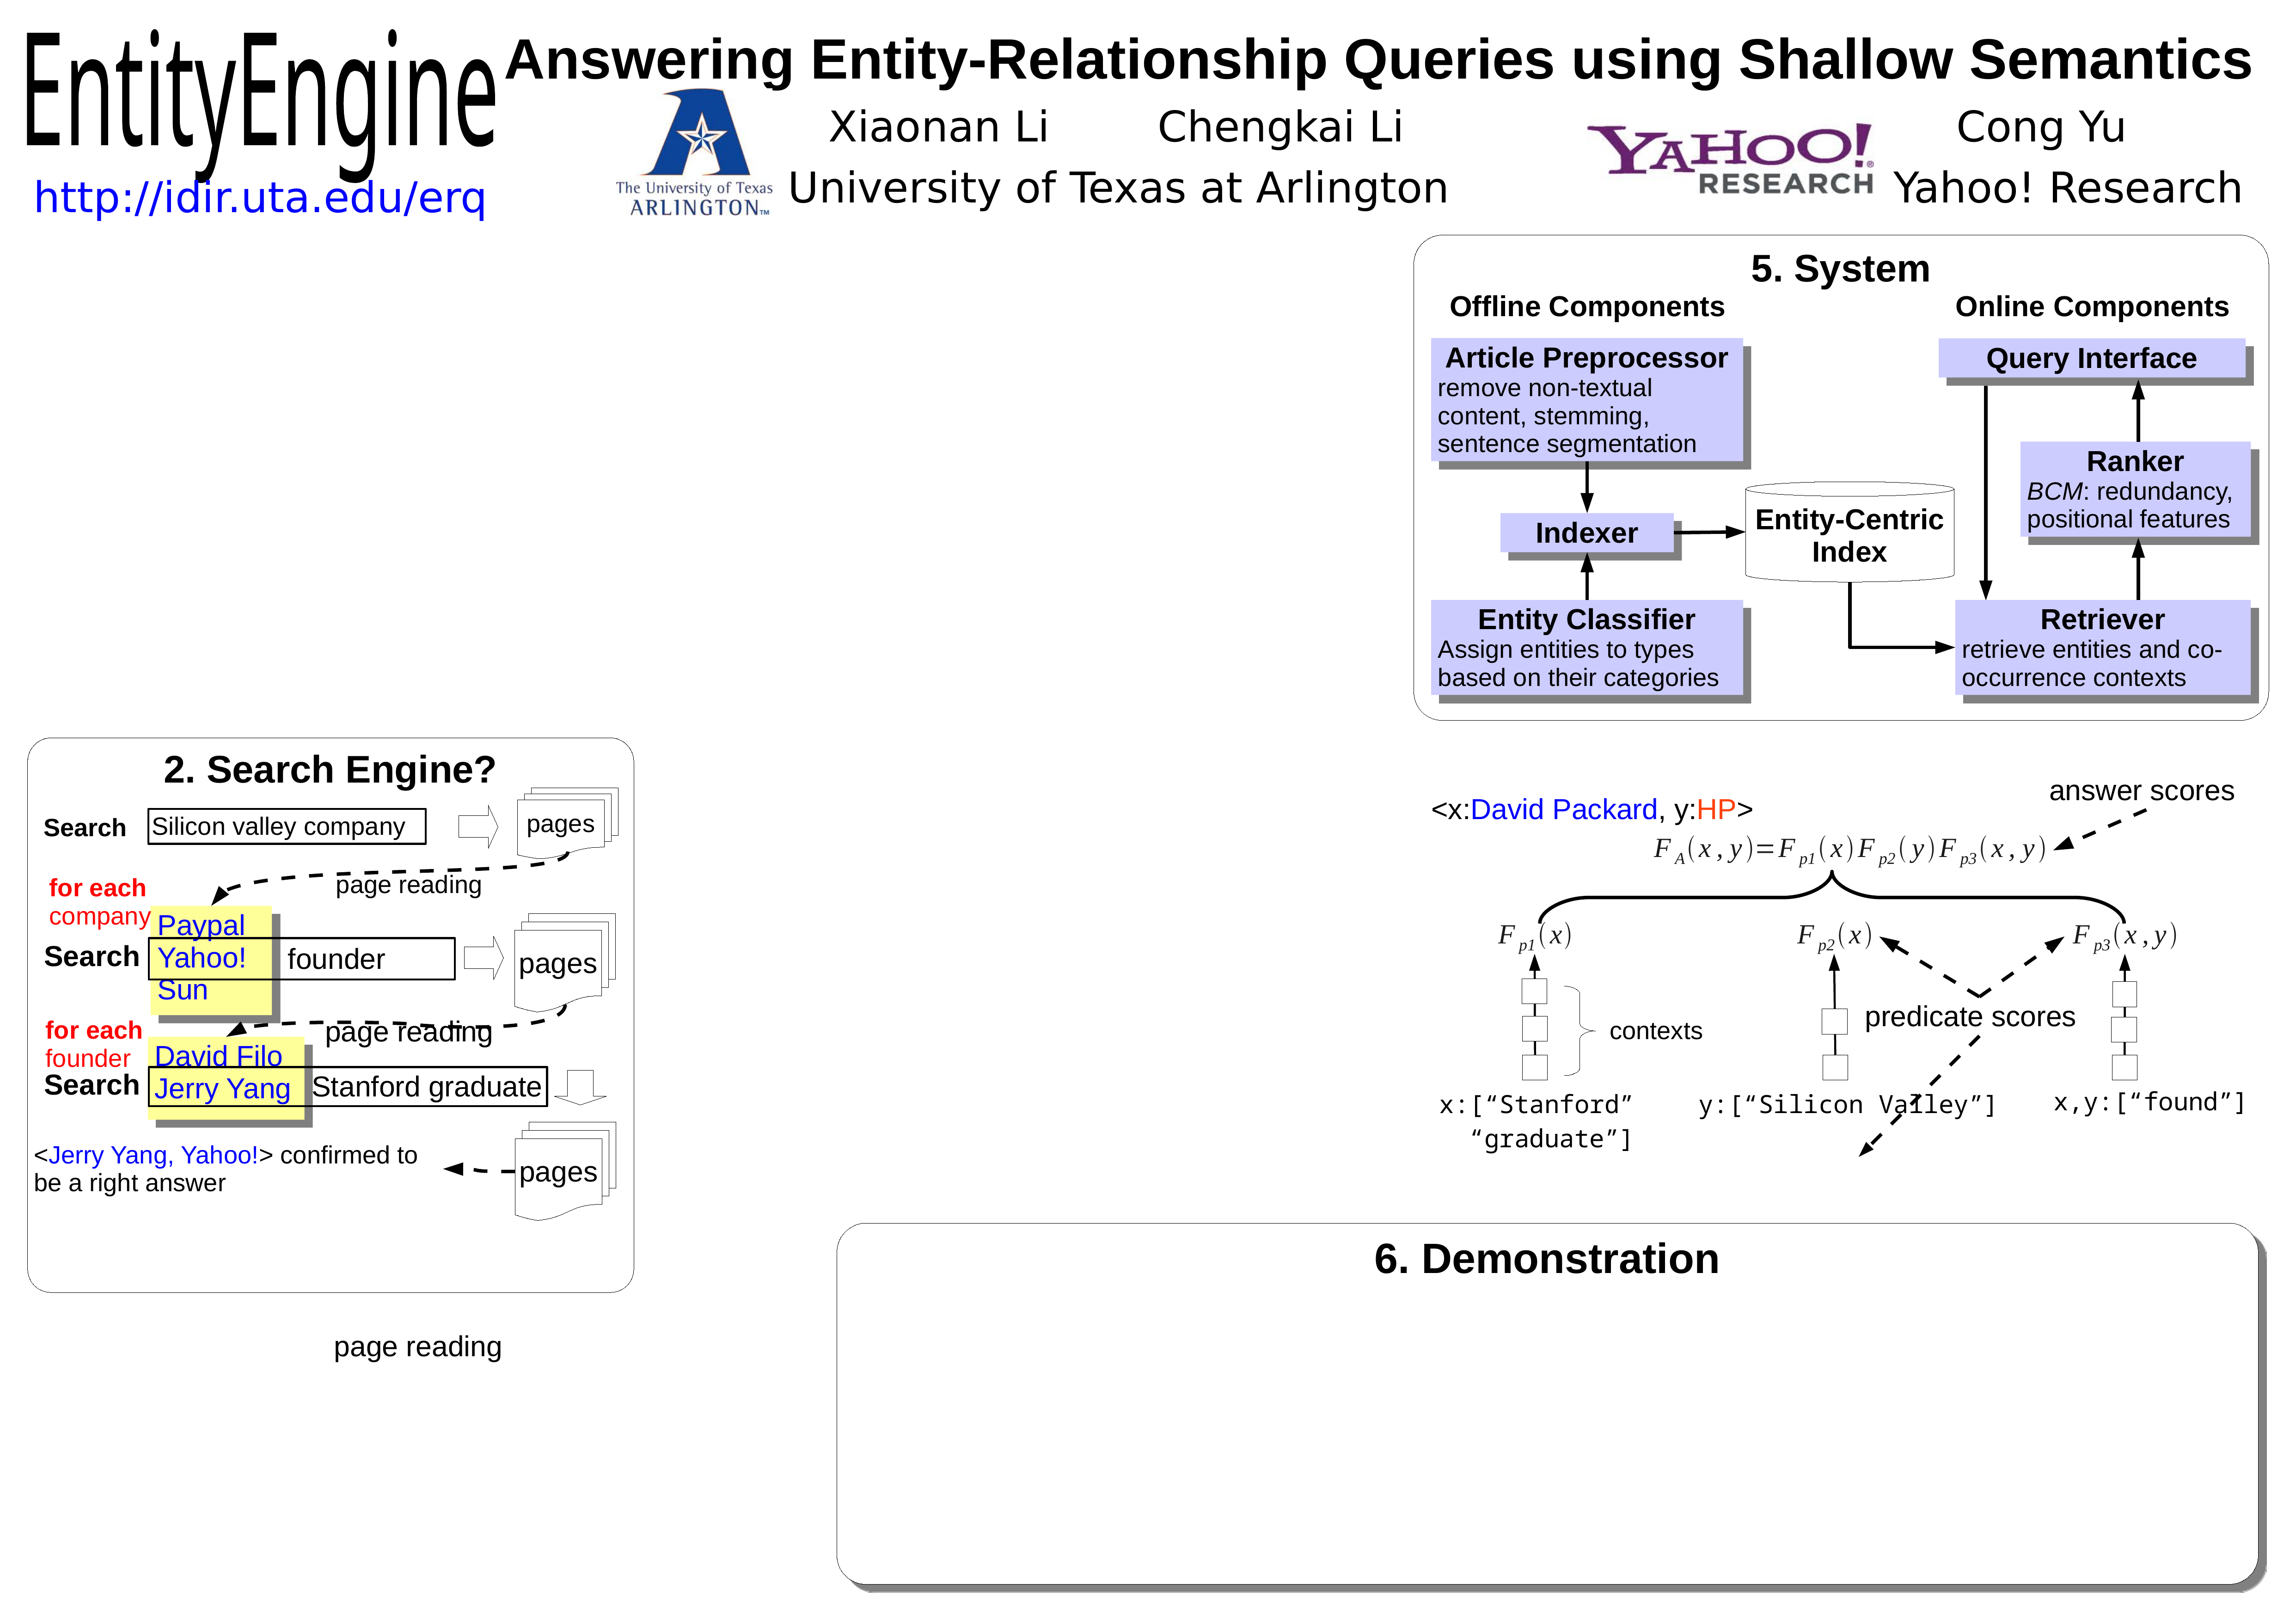

Answering Entity-Relationship Queries using Shallow Semantics
 Xiaonan Li Chengkai Li Cong Yu
 University of Texas at Arlington Yahoo! Research
EntityEngine
http://idir.uta.edu/erq
5. System
Offline Components
Online Components
Article Preprocessor
remove non-textual content, stemming, sentence segmentation
Query Interface
Ranker
BCM: redundancy, positional features
Entity-Centric
Index
Indexer
Entity Classifier
Assign entities to types based on their categories
Retriever
retrieve entities and co-occurrence contexts
2. Search Engine?
answer scores
pages
<x:David Packard, y:HP>
Silicon valley company
Search
page reading
for each company
Paypal
Yahoo!
Sun
pages
Search
 founder
predicate scores
page reading
for each founder
contexts
David Filo
Jerry Yang
Search
 Stanford graduate
x,y:[“found”]
y:[“Silicon Valley”]
x:[“Stanford” “graduate”]
pages
<Jerry Yang, Yahoo!> confirmed to be a right answer
6. Demonstration
page reading